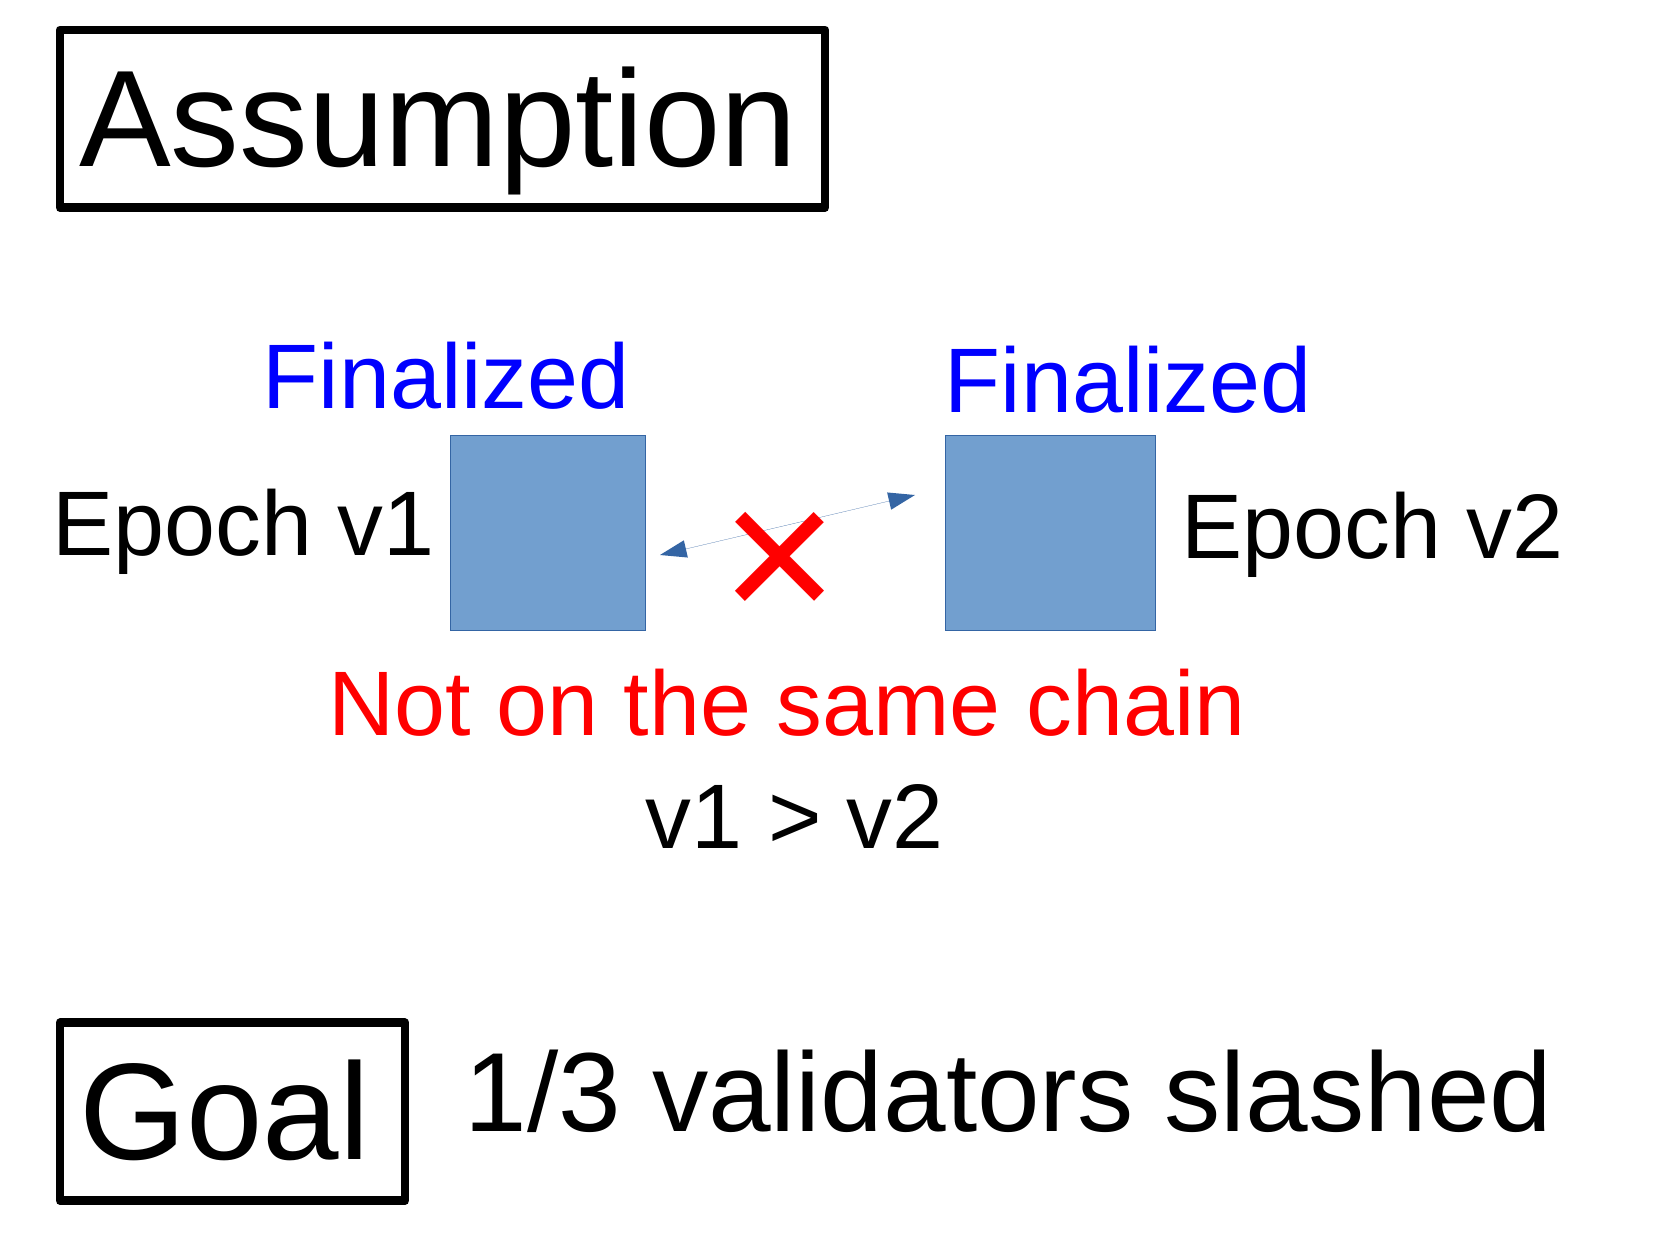

Assumption
Finalized
Finalized
×
Epoch v1
Epoch v2
Not on the same chain
v1 > v2
1/3 validators slashed
Goal